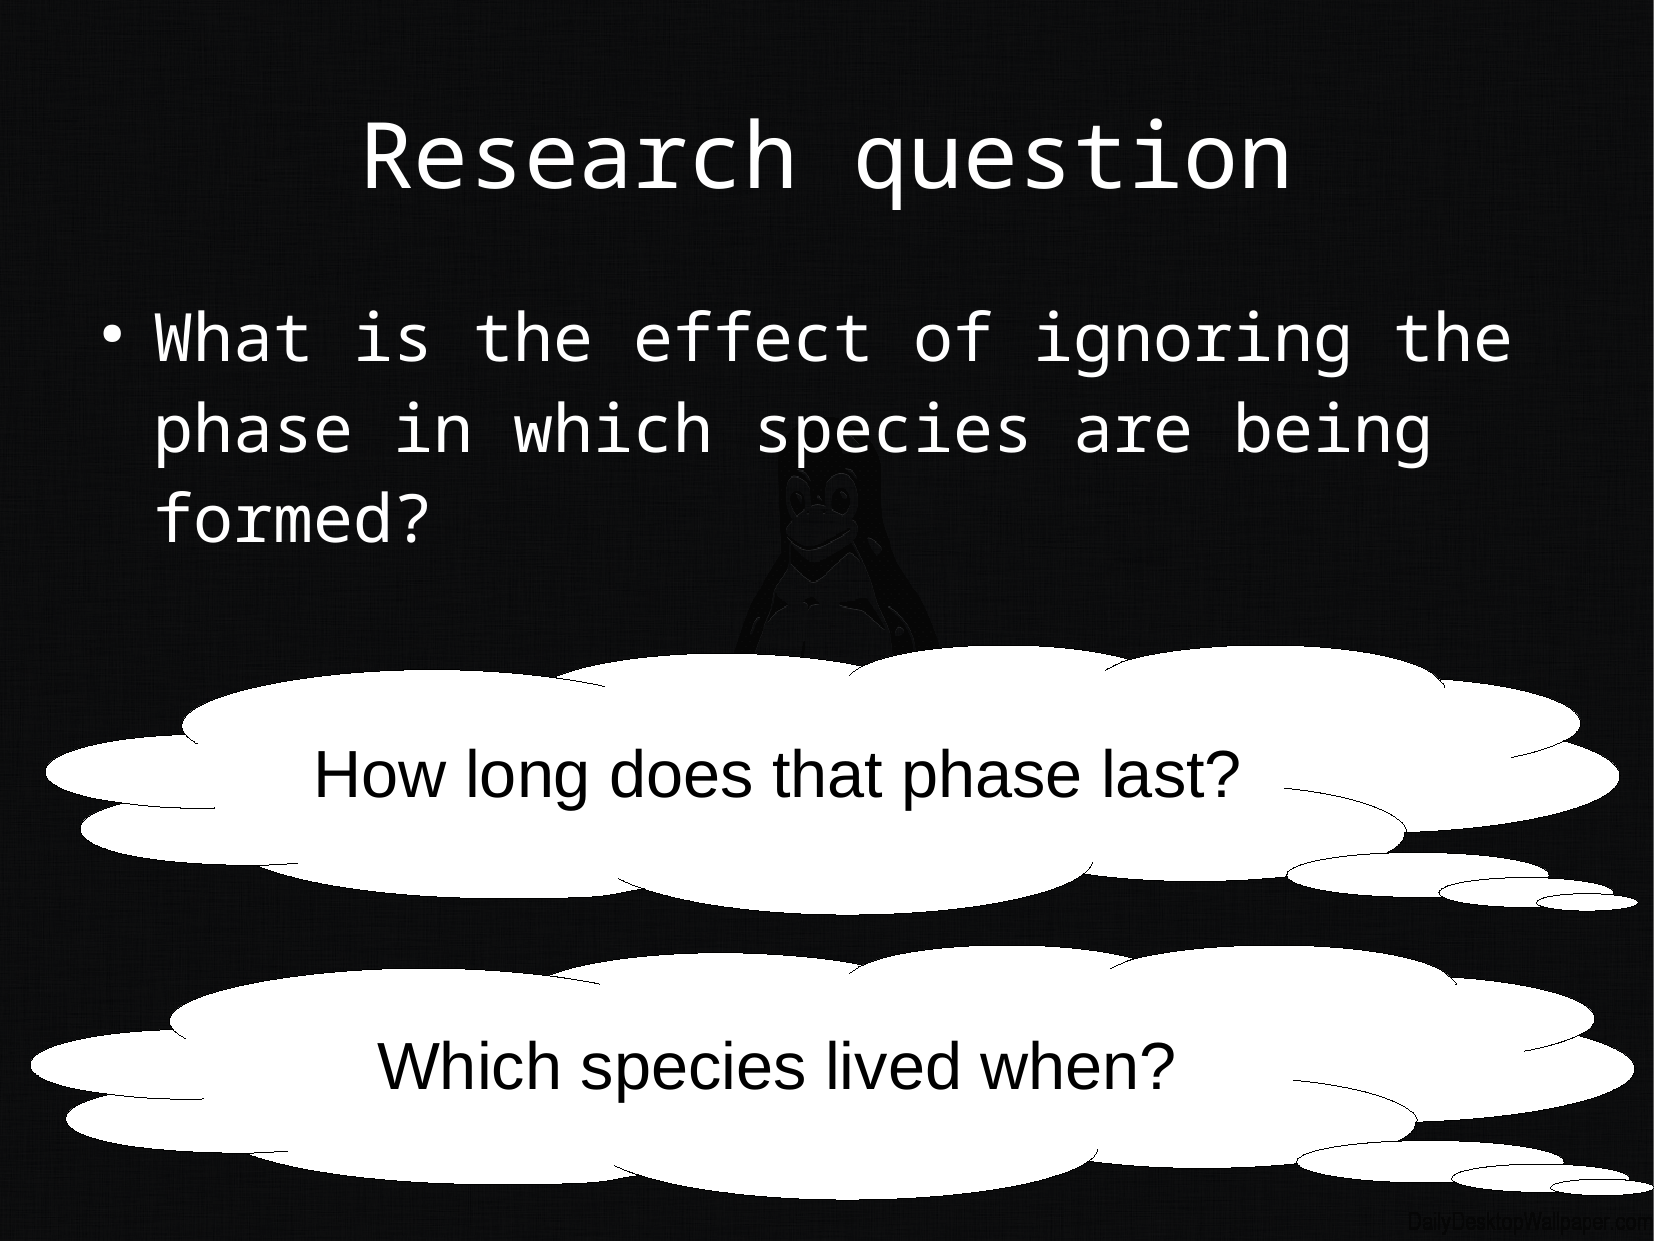

# Research question
What is the effect of ignoring the phase in which species are being formed?
How long does that phase last?
Which species lived when?